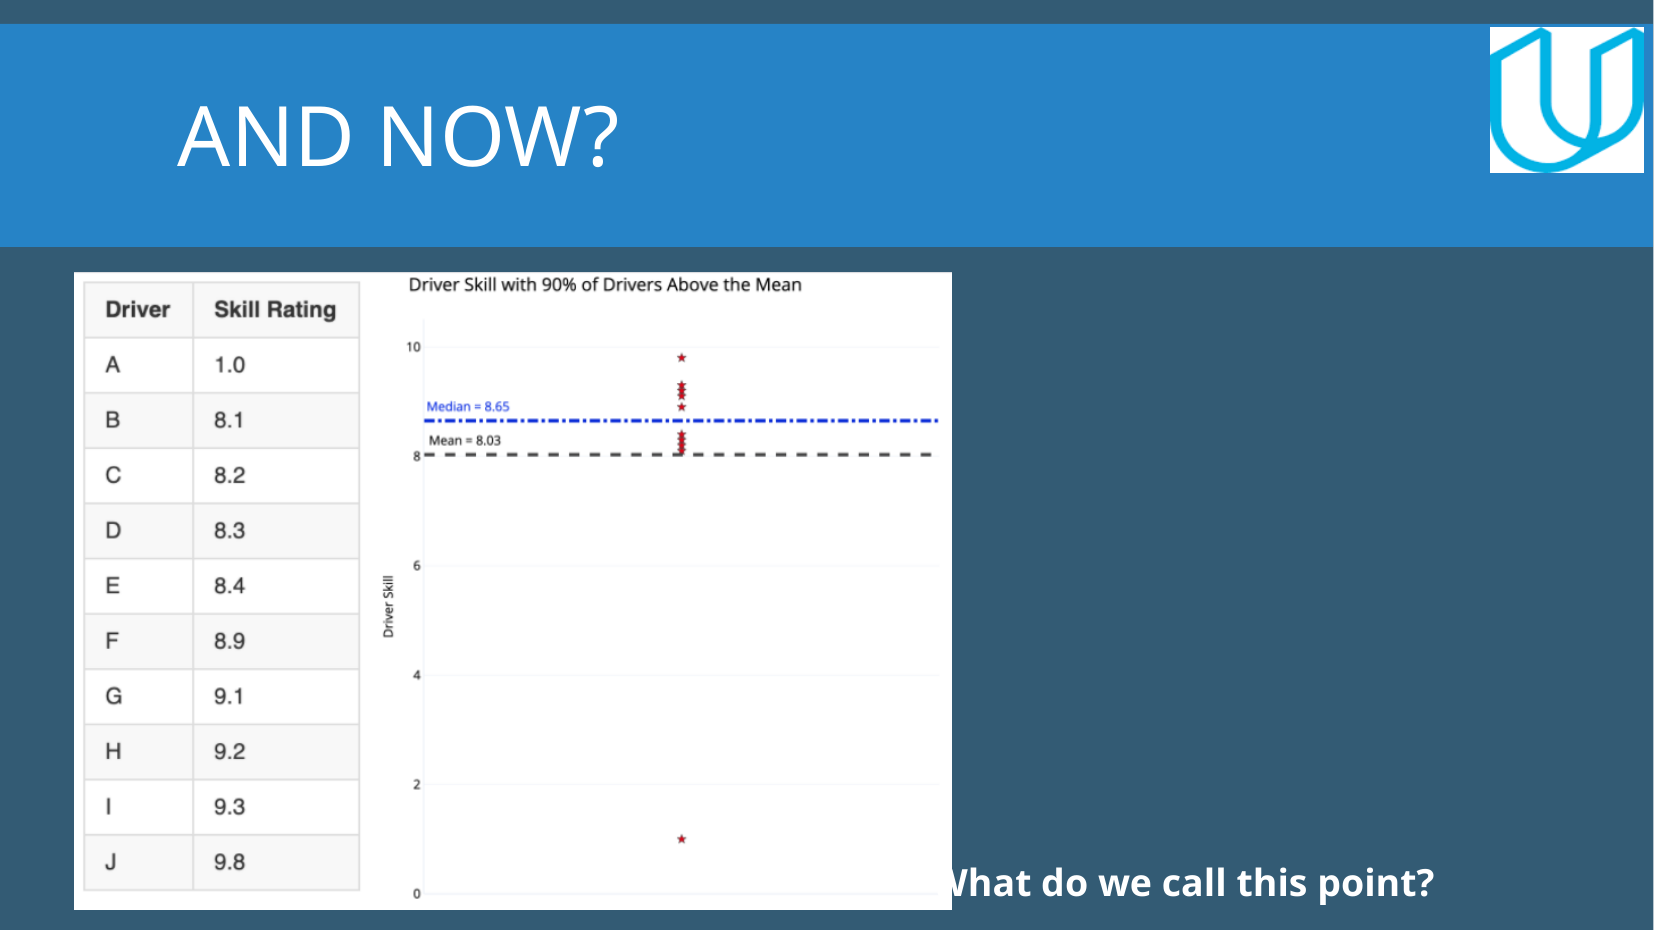

And now?
What do we call this point?